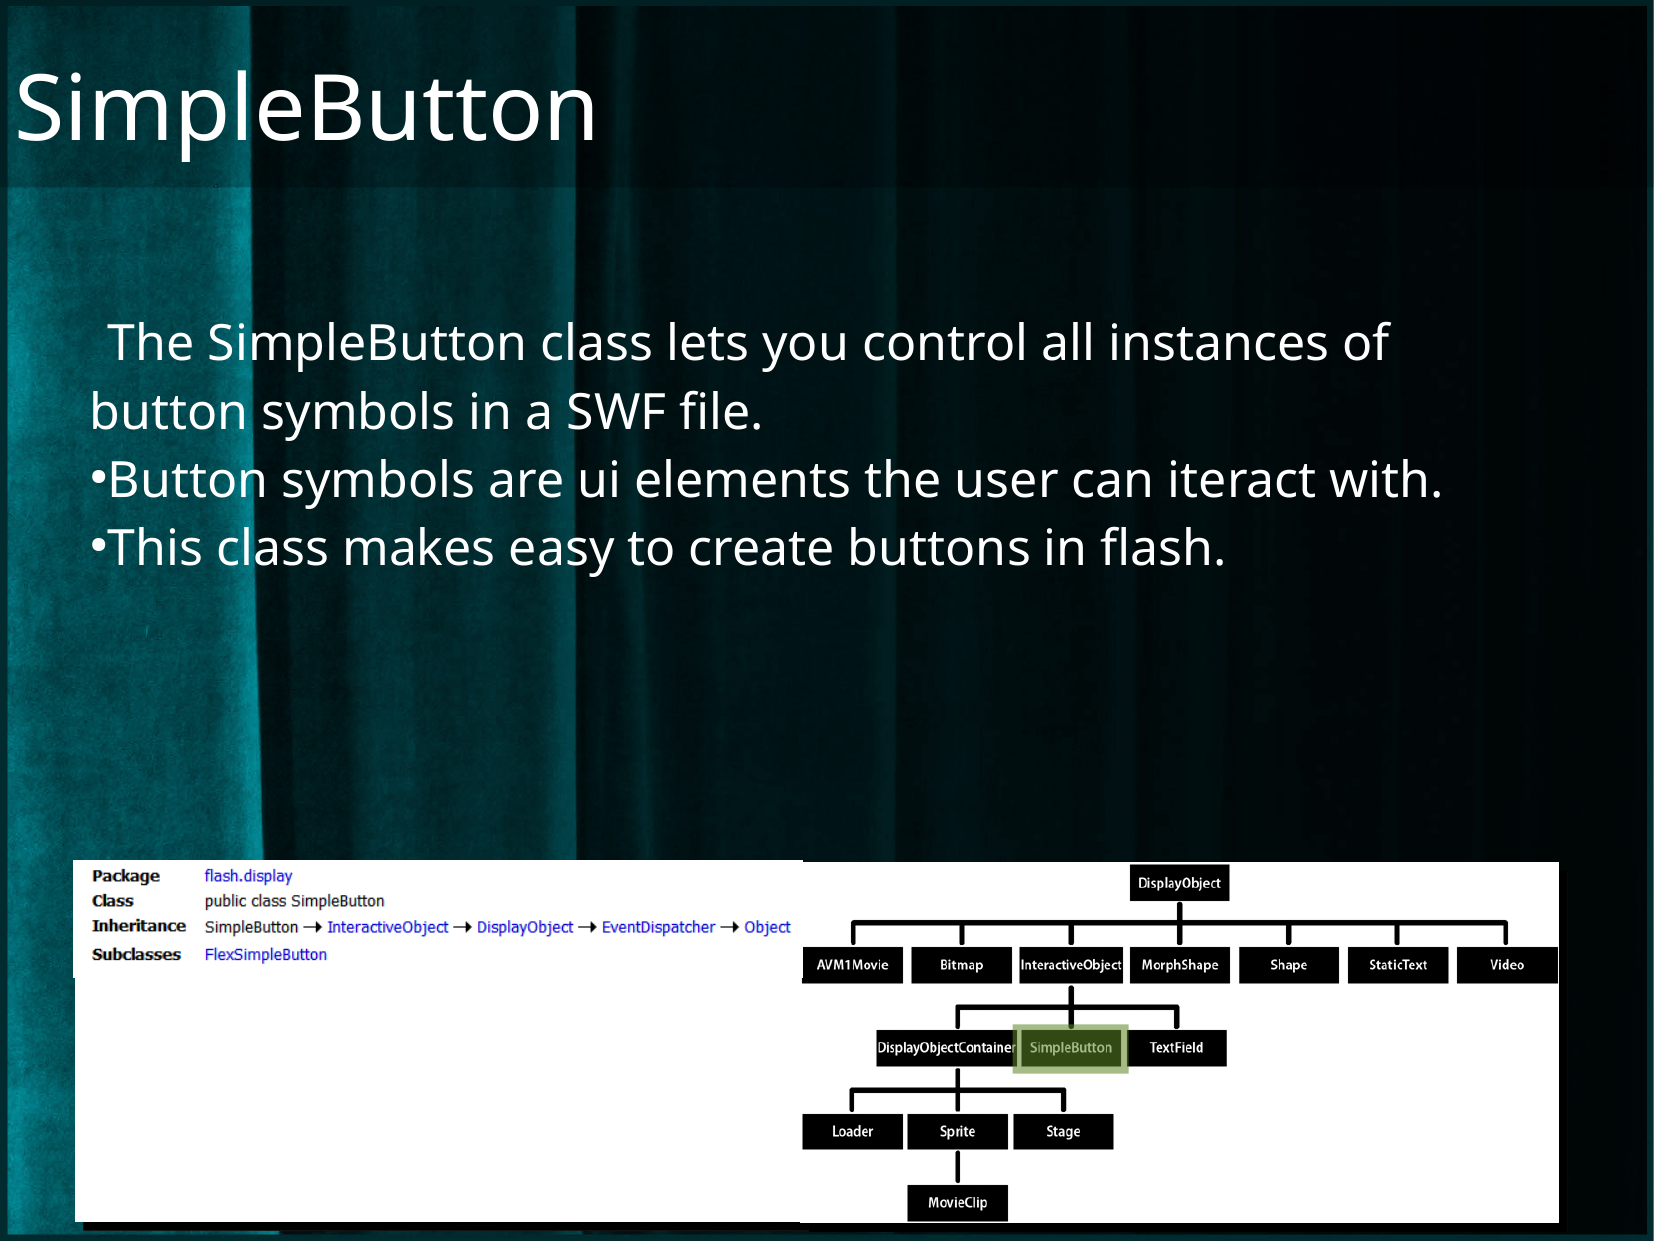

SimpleButton
The SimpleButton class lets you control all instances of button symbols in a SWF file.
Button symbols are ui elements the user can iteract with.
This class makes easy to create buttons in flash.